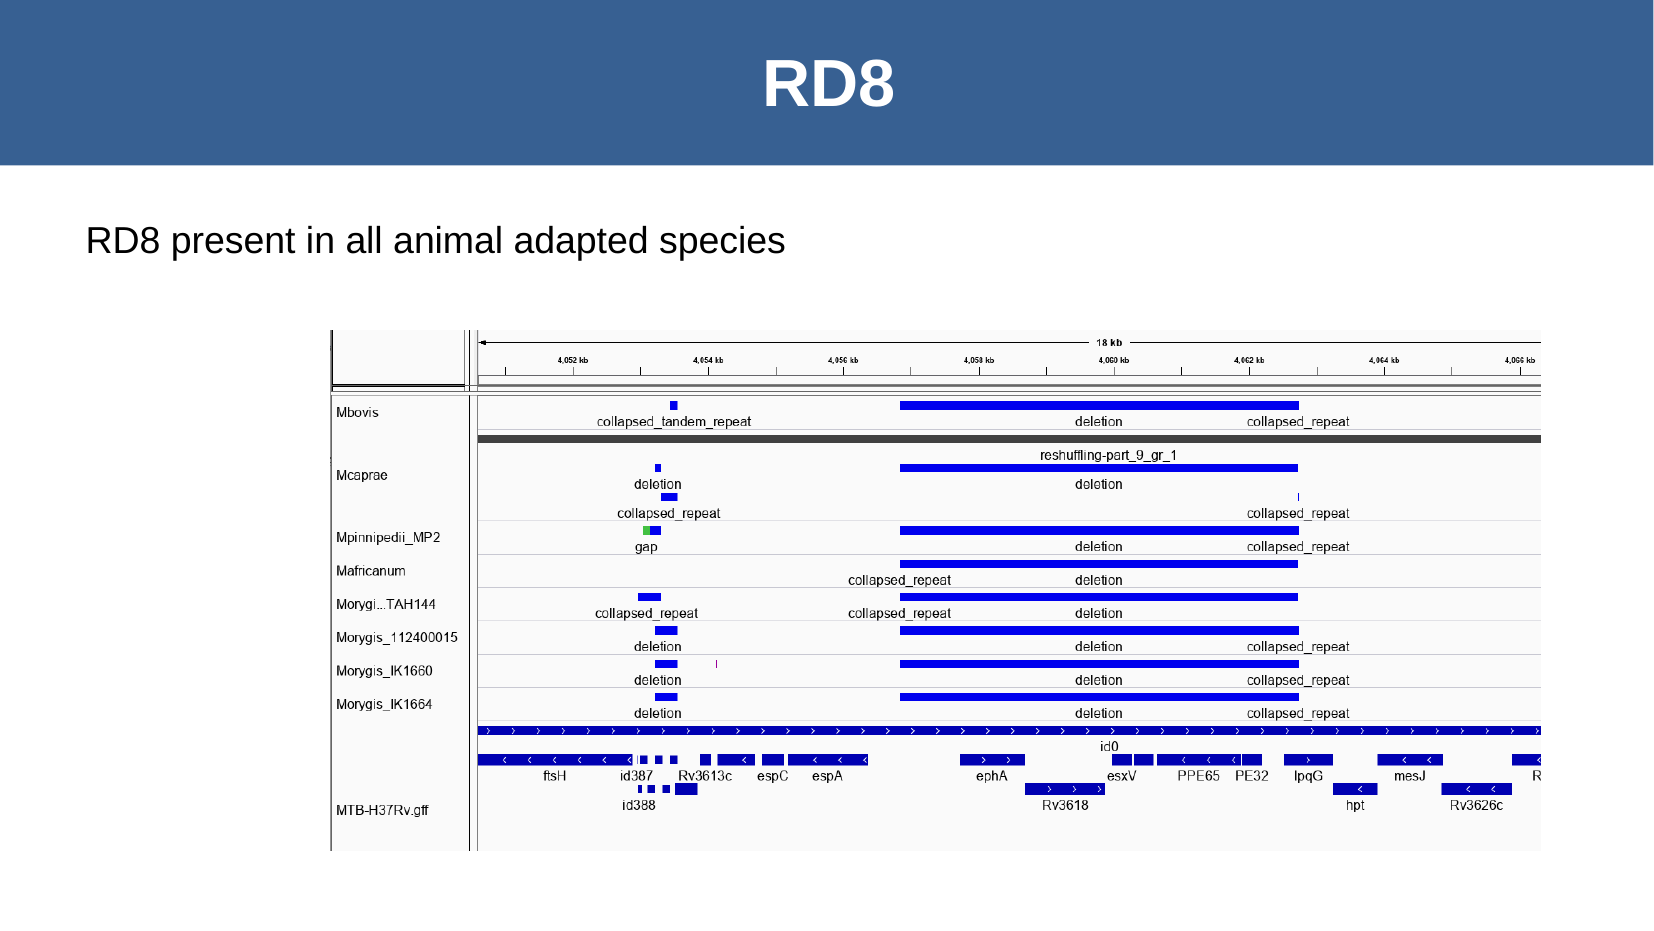

RD8
RD8 present in all animal adapted species